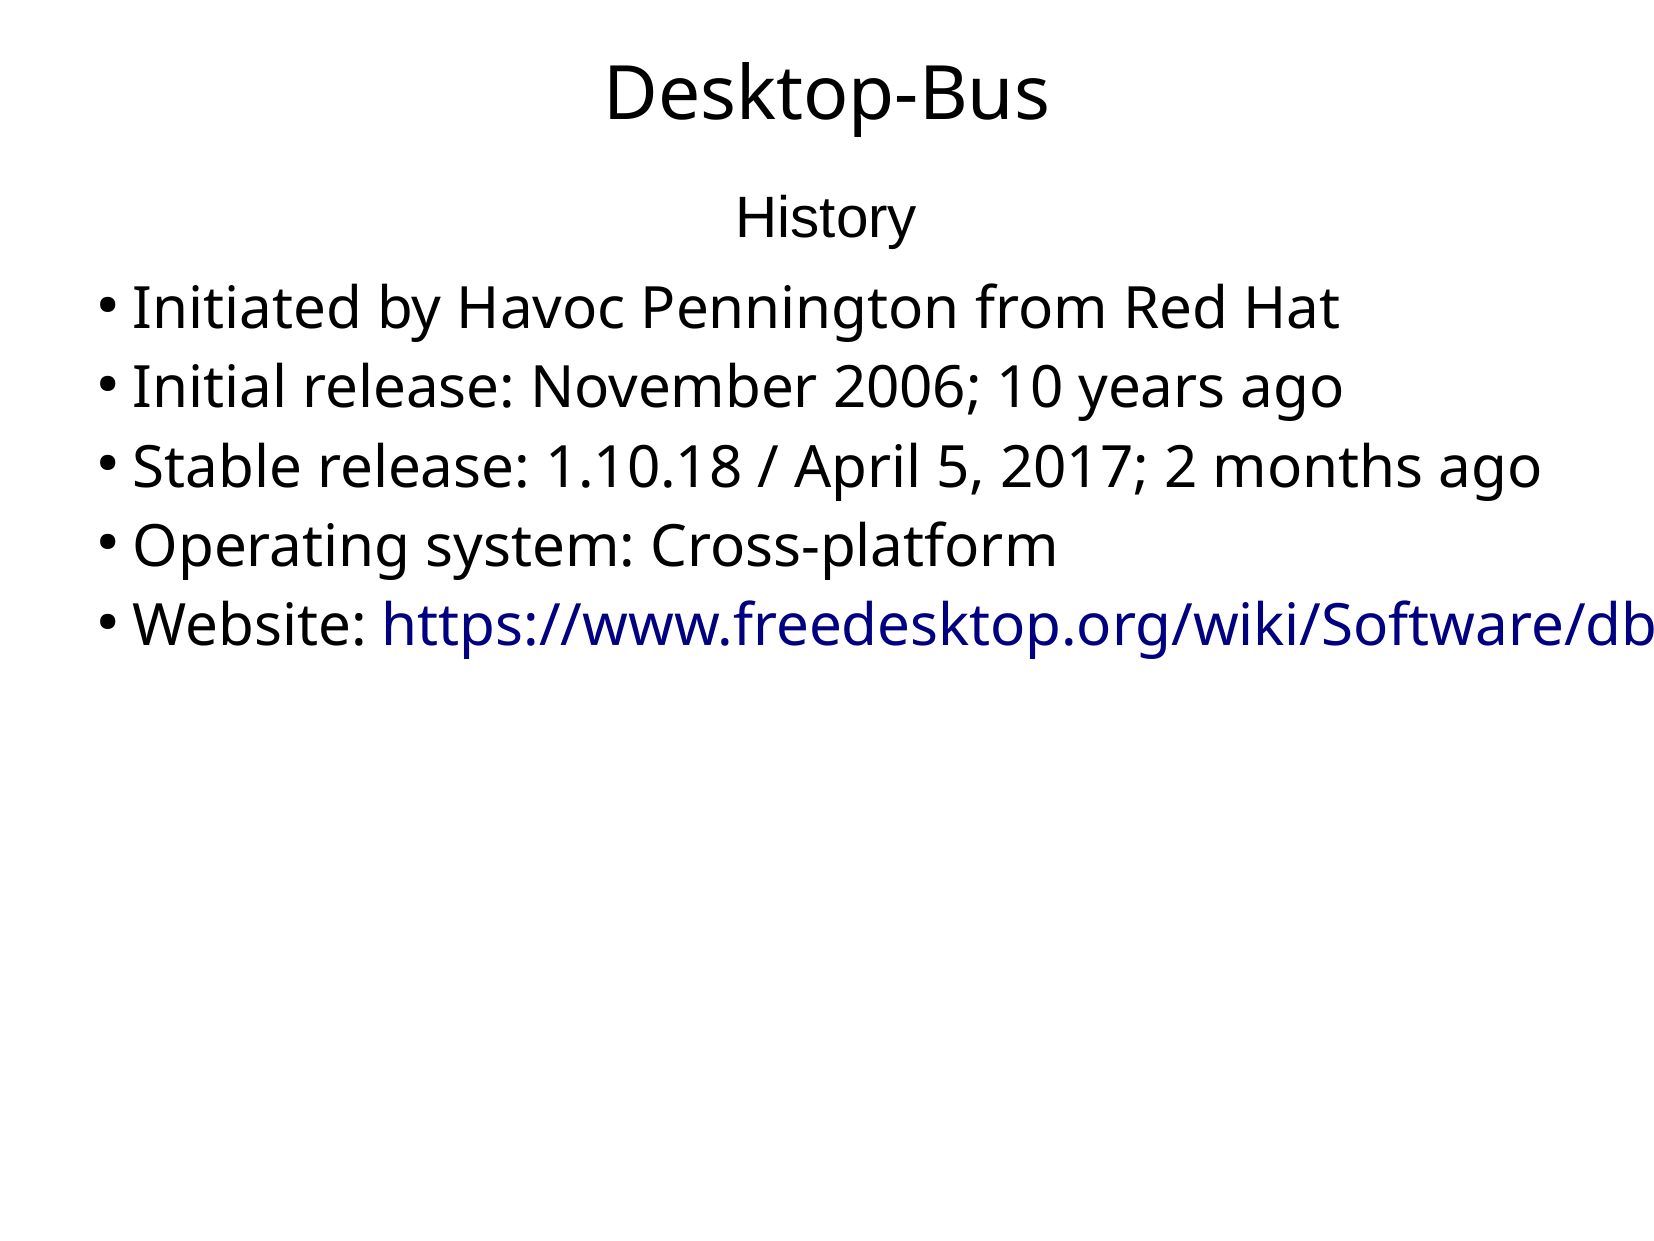

# Desktop-Bus
History
Initiated by Havoc Pennington from Red Hat
Initial release: November 2006; 10 years ago
Stable release: 1.10.18 / April 5, 2017; 2 months ago
Operating system: Cross-platform
Website: https://www.freedesktop.org/wiki/Software/dbus